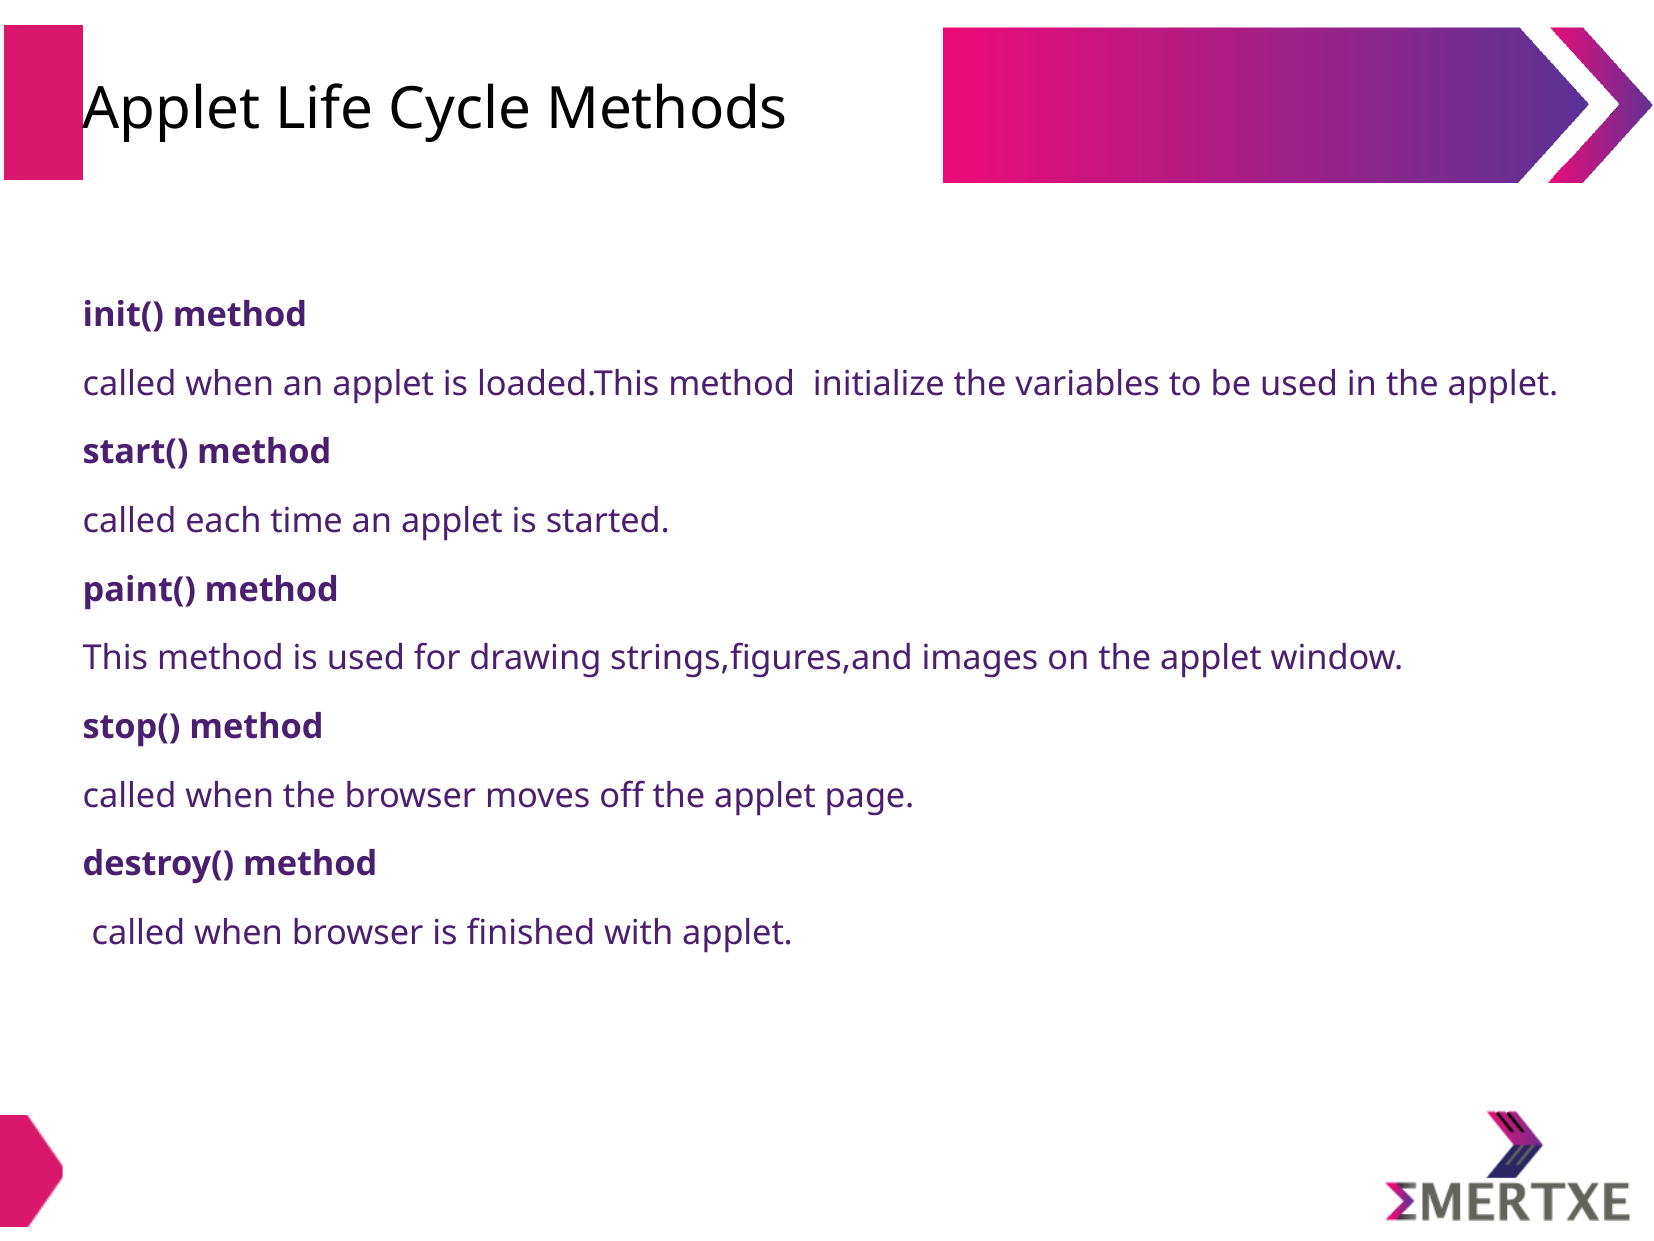

# Applet Life Cycle Methods
init() method
called when an applet is loaded.This method initialize the variables to be used in the applet.
start() method
called each time an applet is started.
paint() method
This method is used for drawing strings,figures,and images on the applet window.
stop() method
called when the browser moves off the applet page.
destroy() method
 called when browser is finished with applet.